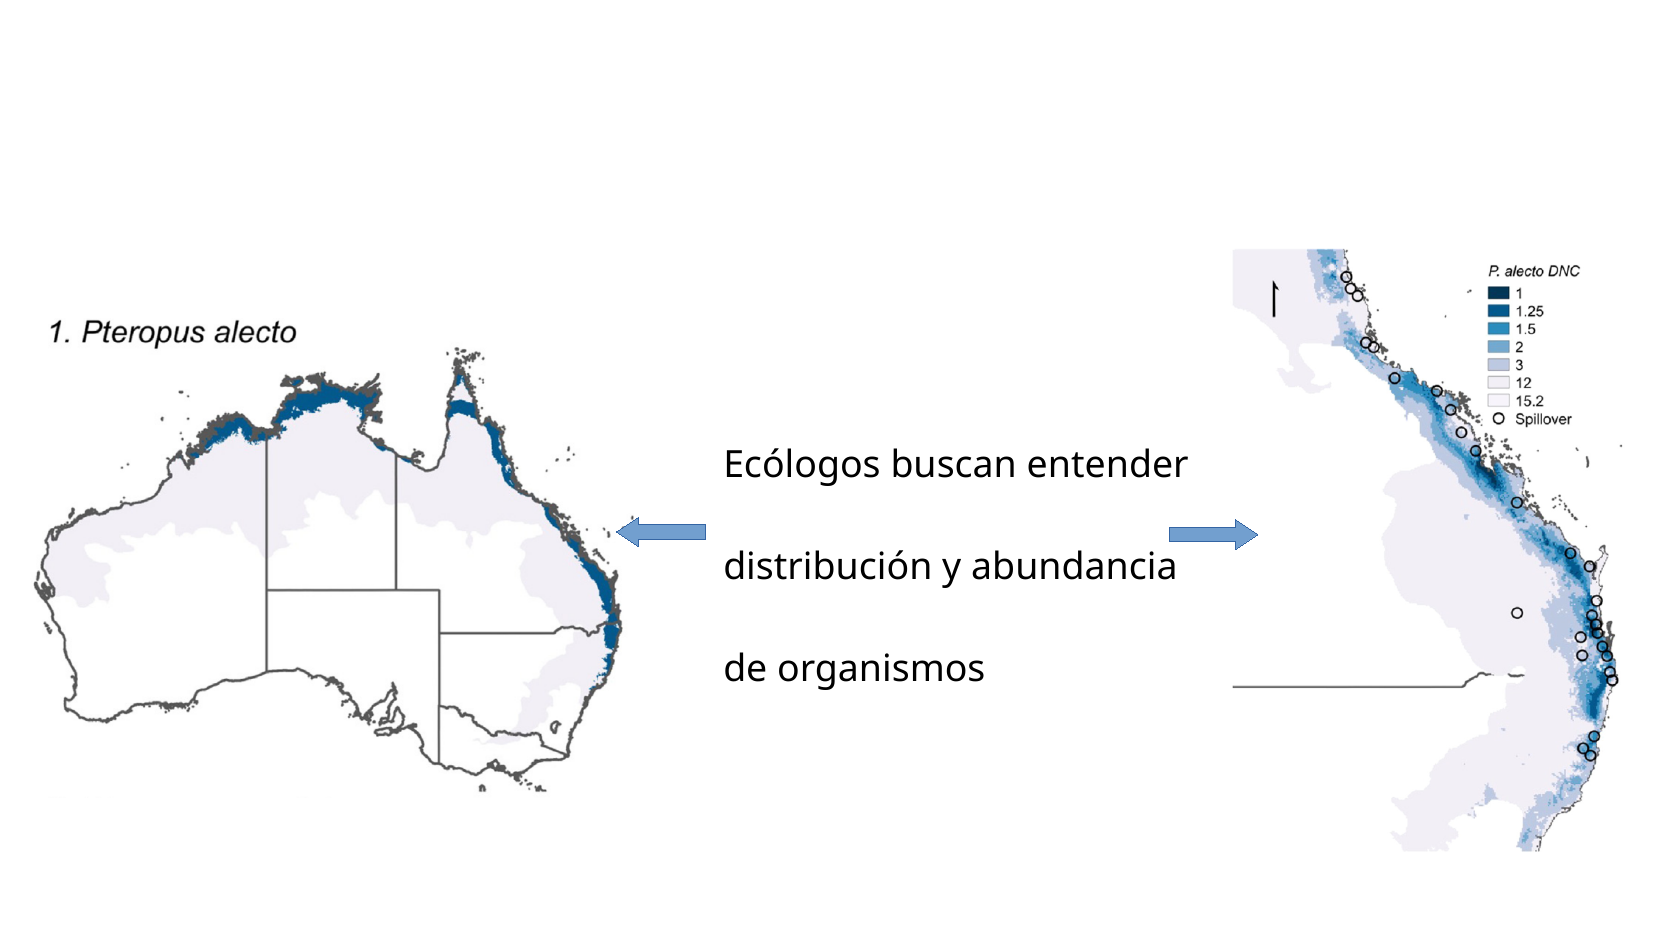

Ecólogos buscan entender
distribución y abundancia
de organismos